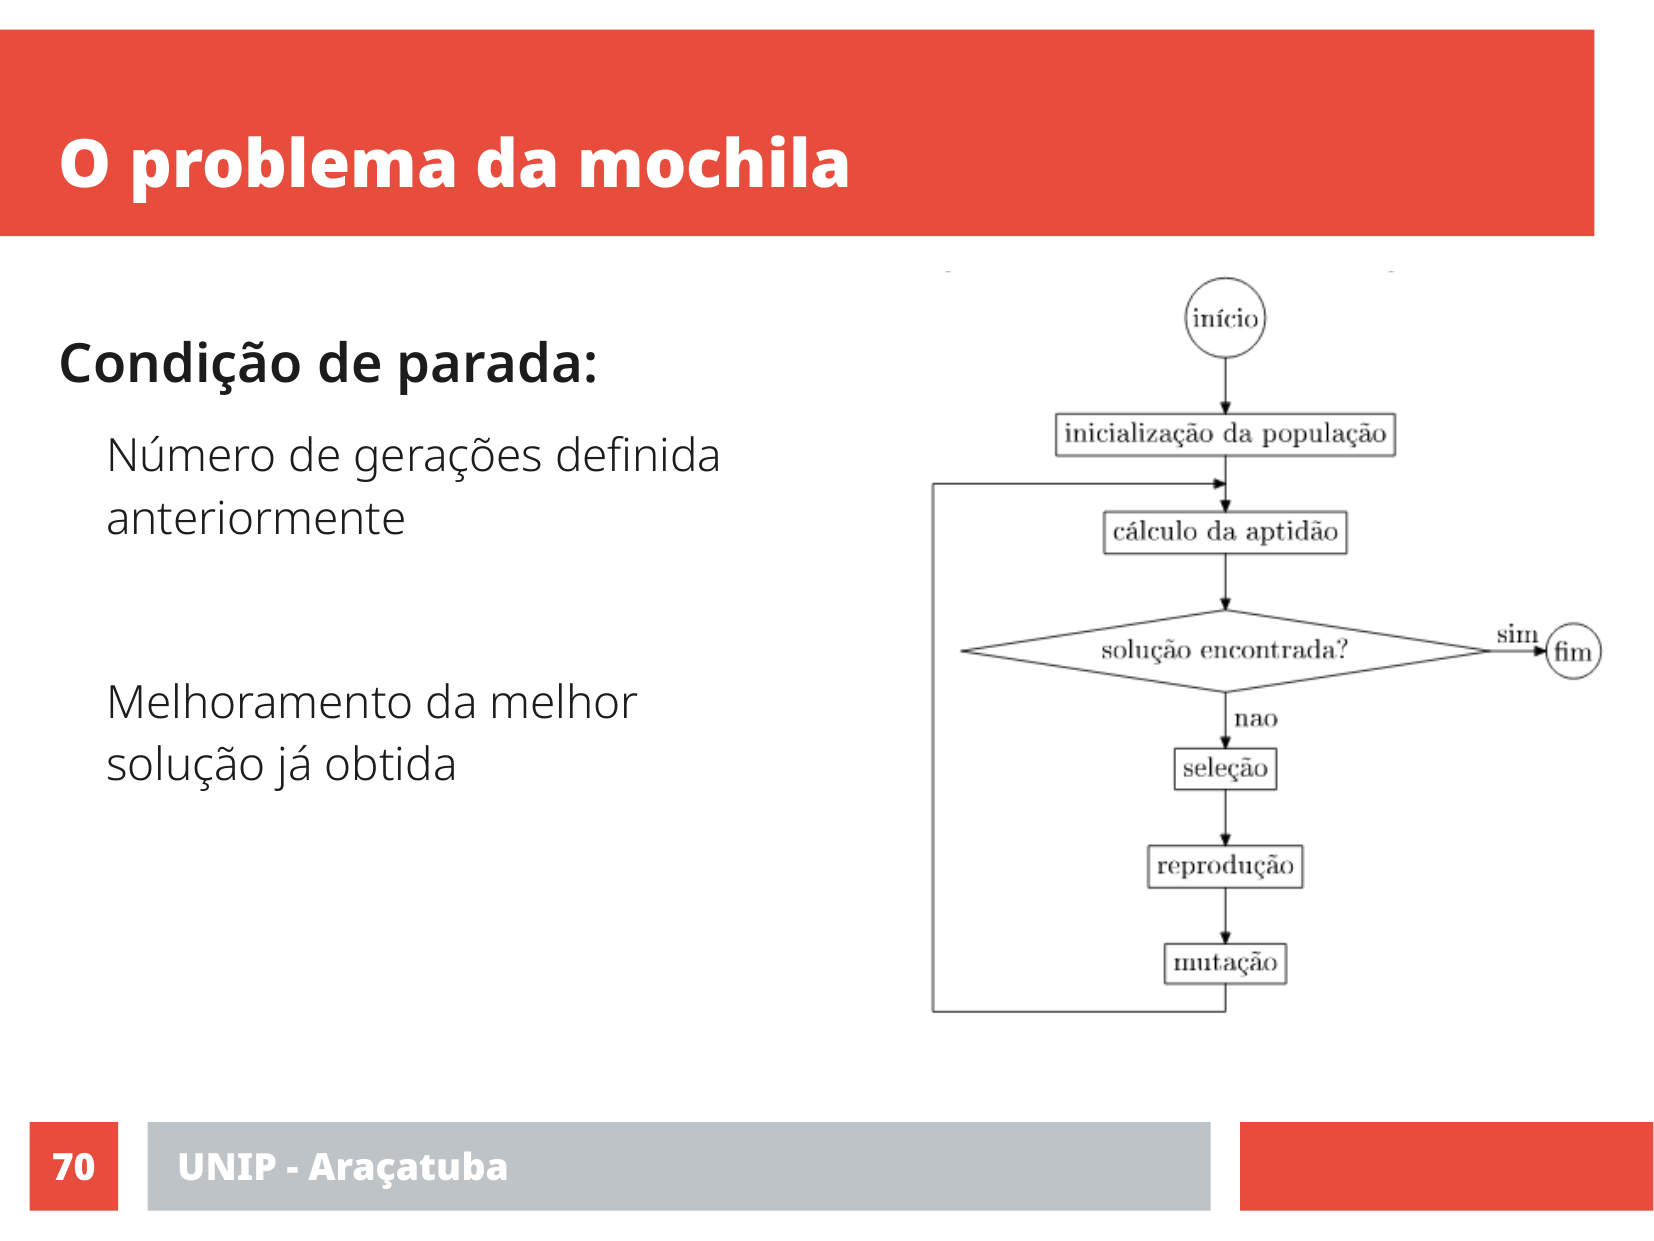

#
O problema da mochila
Condição de parada:
Número de gerações definida anteriormente
Melhoramento da melhor solução já obtida
70
UNIP - Araçatuba